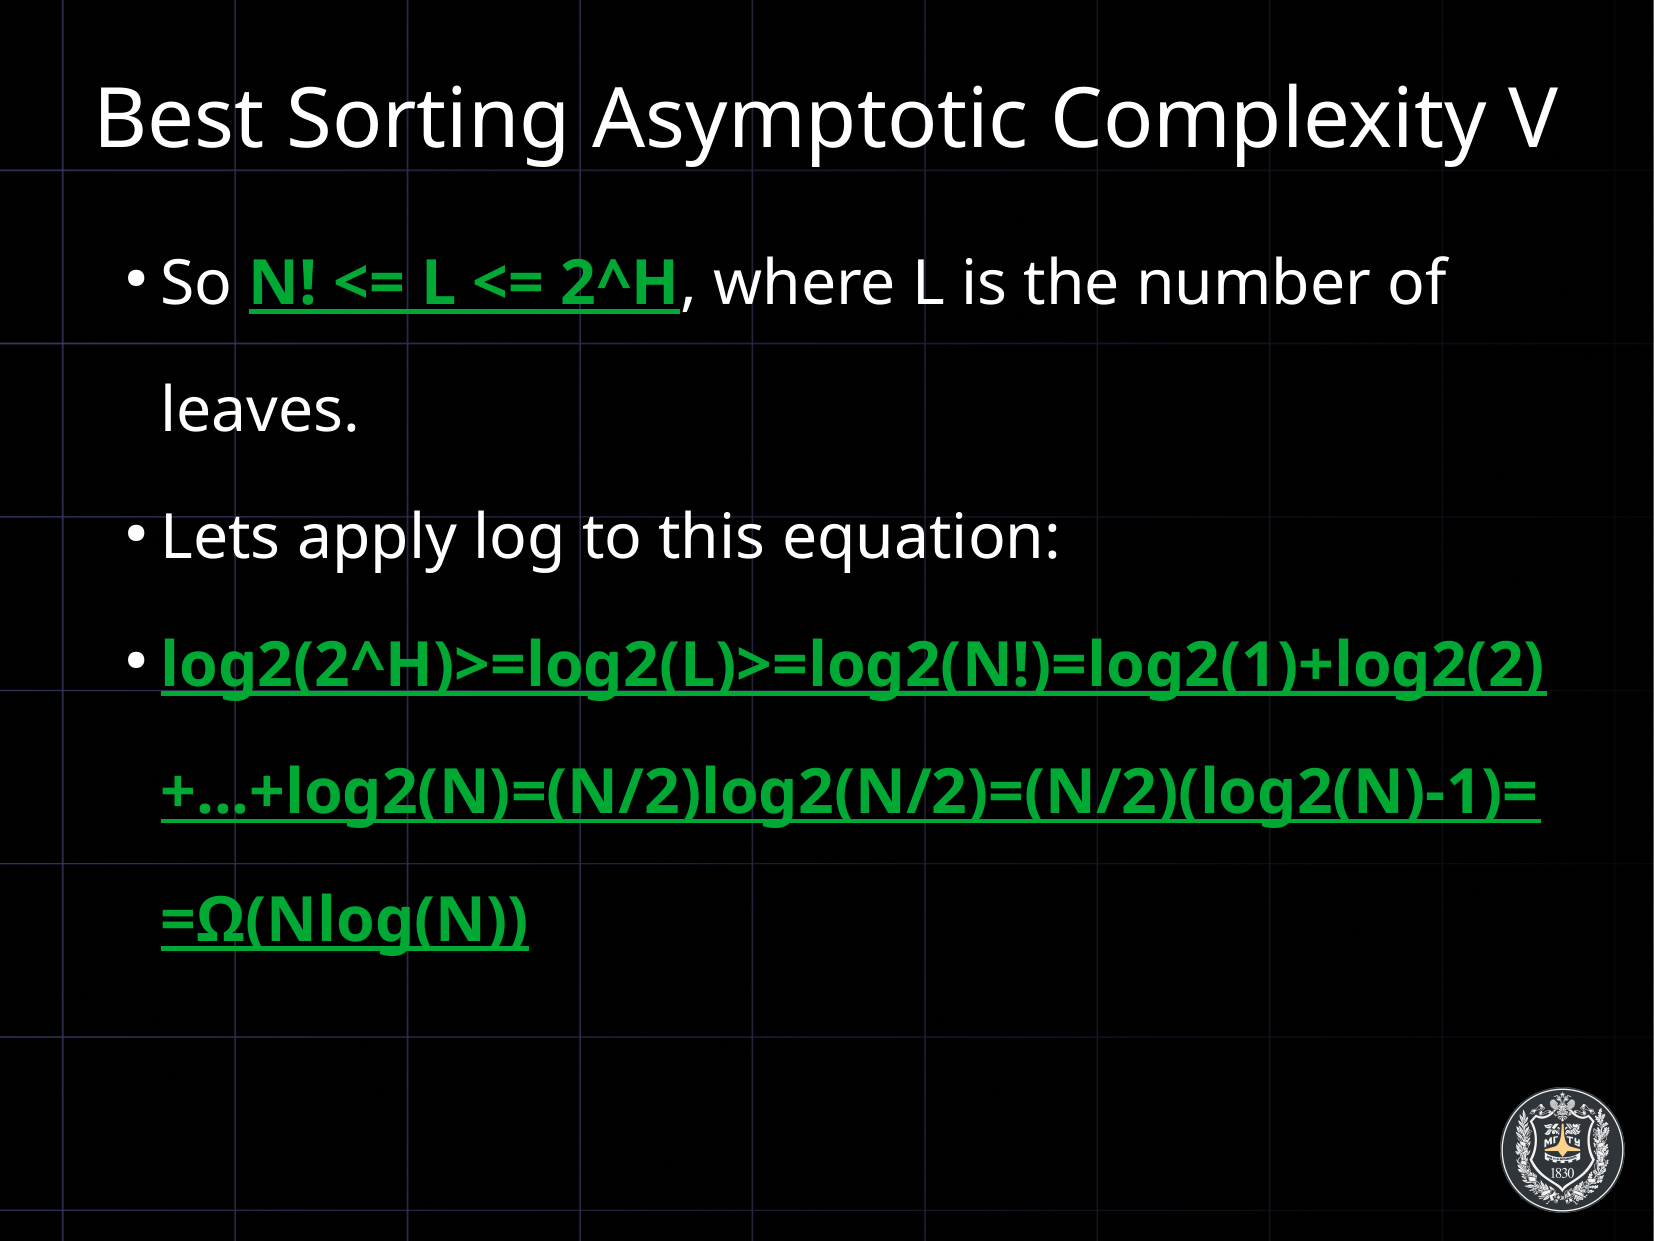

# Best Sorting Asymptotic Complexity V
So N! <= L <= 2^H, where L is the number of leaves.
Lets apply log to this equation:
log2(2^H)>=log2(L)>=log2(N!)=log2(1)+log2(2)+...+log2(N)=(N/2)log2(N/2)=(N/2)(log2(N)-1)=
=Ω(Nlog(N))